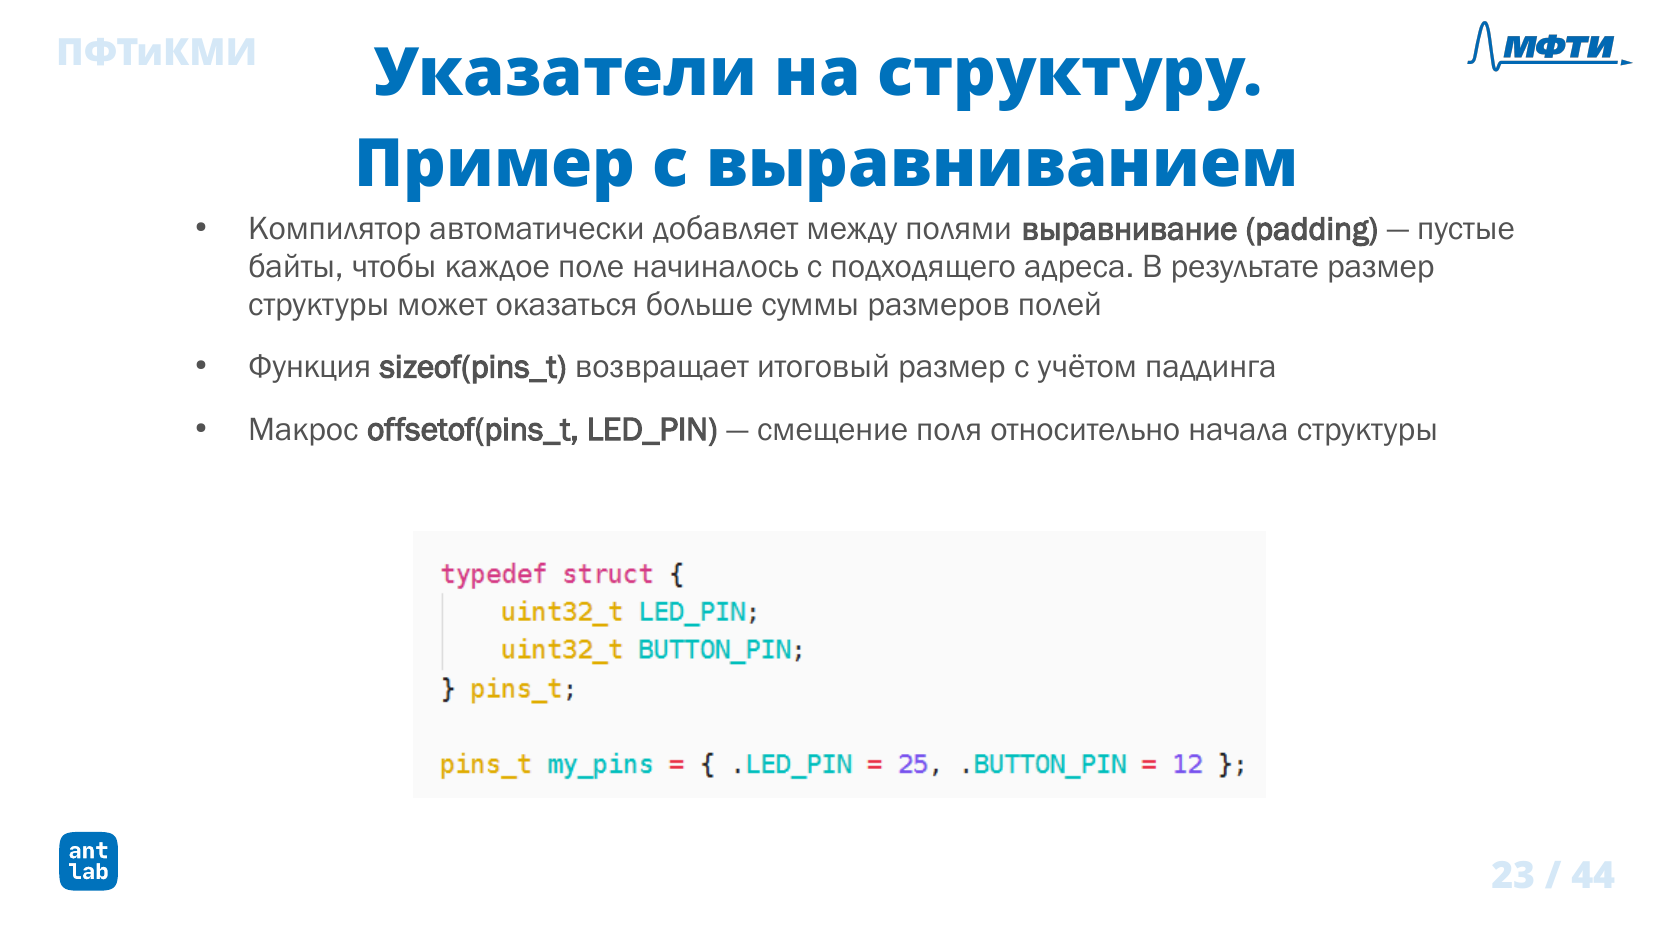

# Указатели на структуру. Пример с выравниванием
Компилятор автоматически добавляет между полями выравнивание (padding) — пустые байты, чтобы каждое поле начиналось с подходящего адреса. В результате размер структуры может оказаться больше суммы размеров полей
Функция sizeof(pins_t) возвращает итоговый размер с учётом паддинга
Макрос offsetof(pins_t, LED_PIN) — смещение поля относительно начала структуры